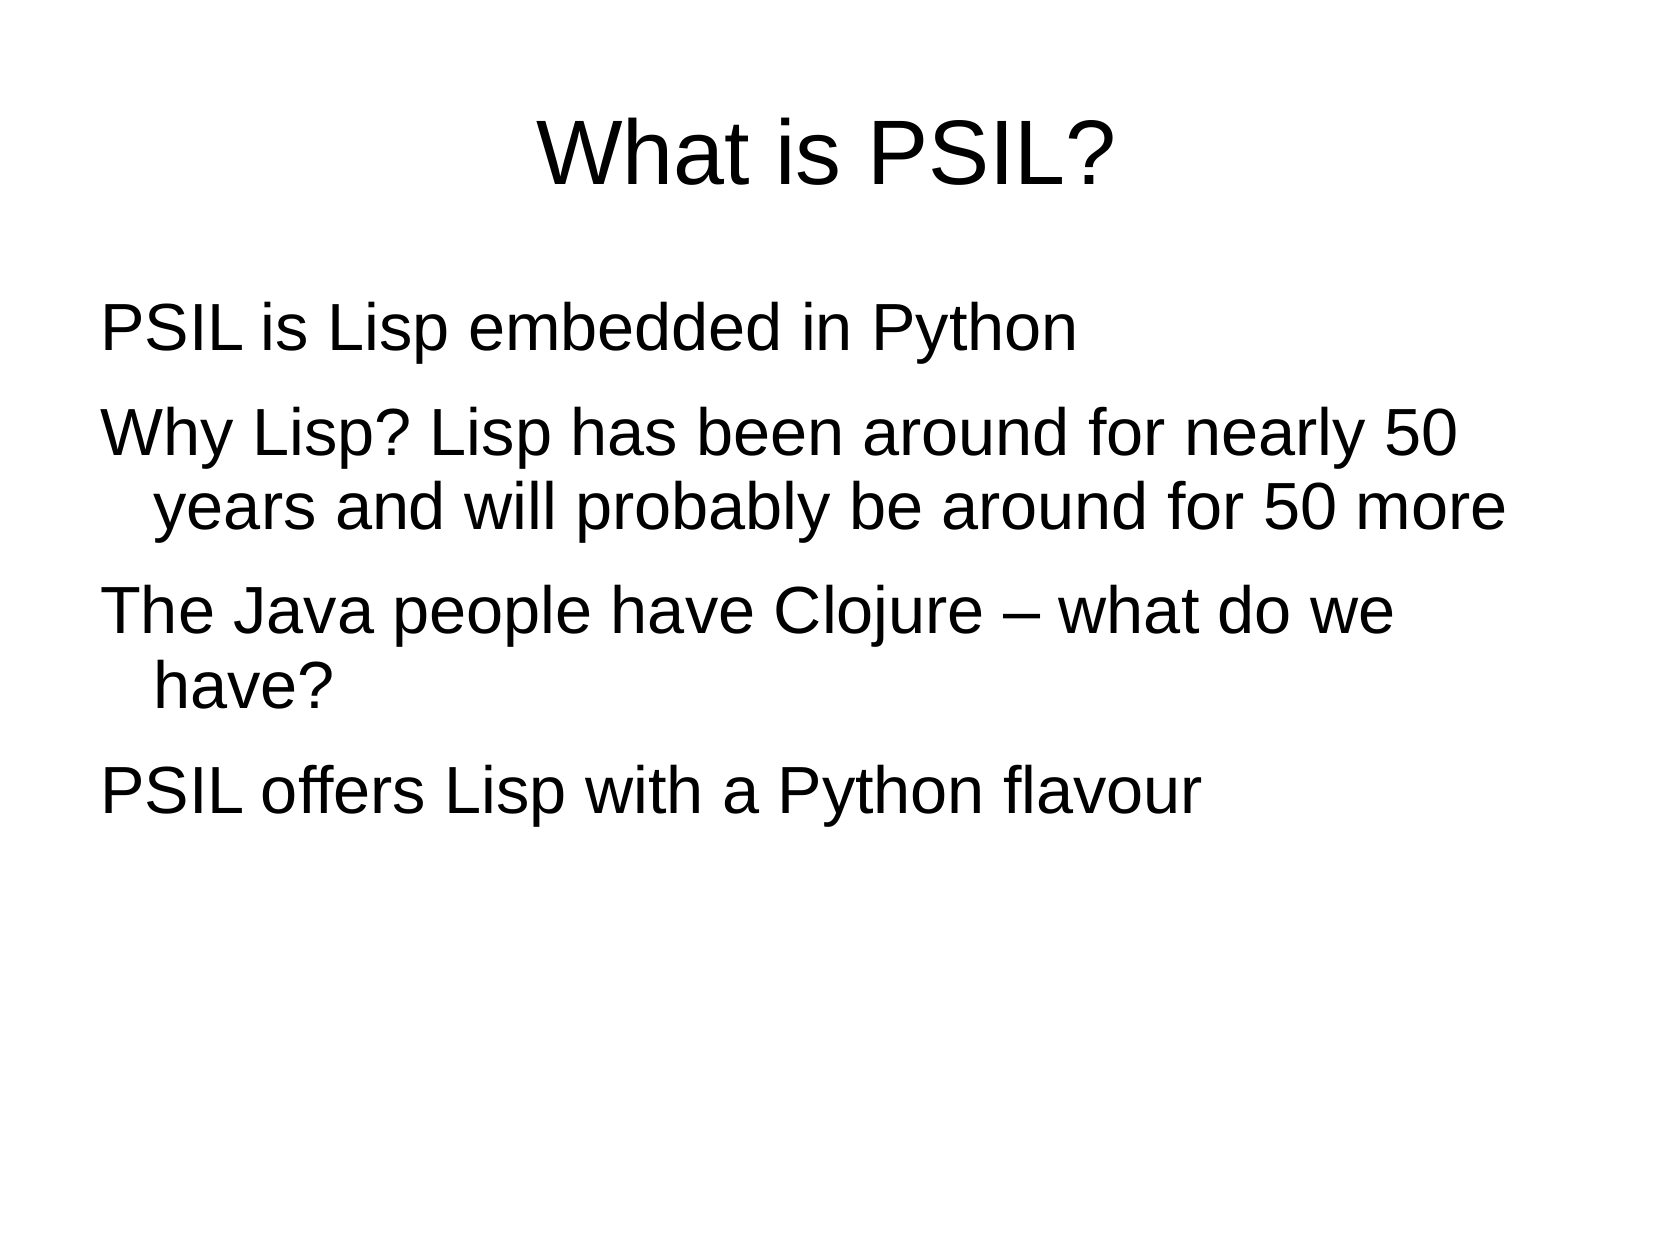

# What is PSIL?
PSIL is Lisp embedded in Python
Why Lisp? Lisp has been around for nearly 50 years and will probably be around for 50 more
The Java people have Clojure – what do we have?
PSIL offers Lisp with a Python flavour